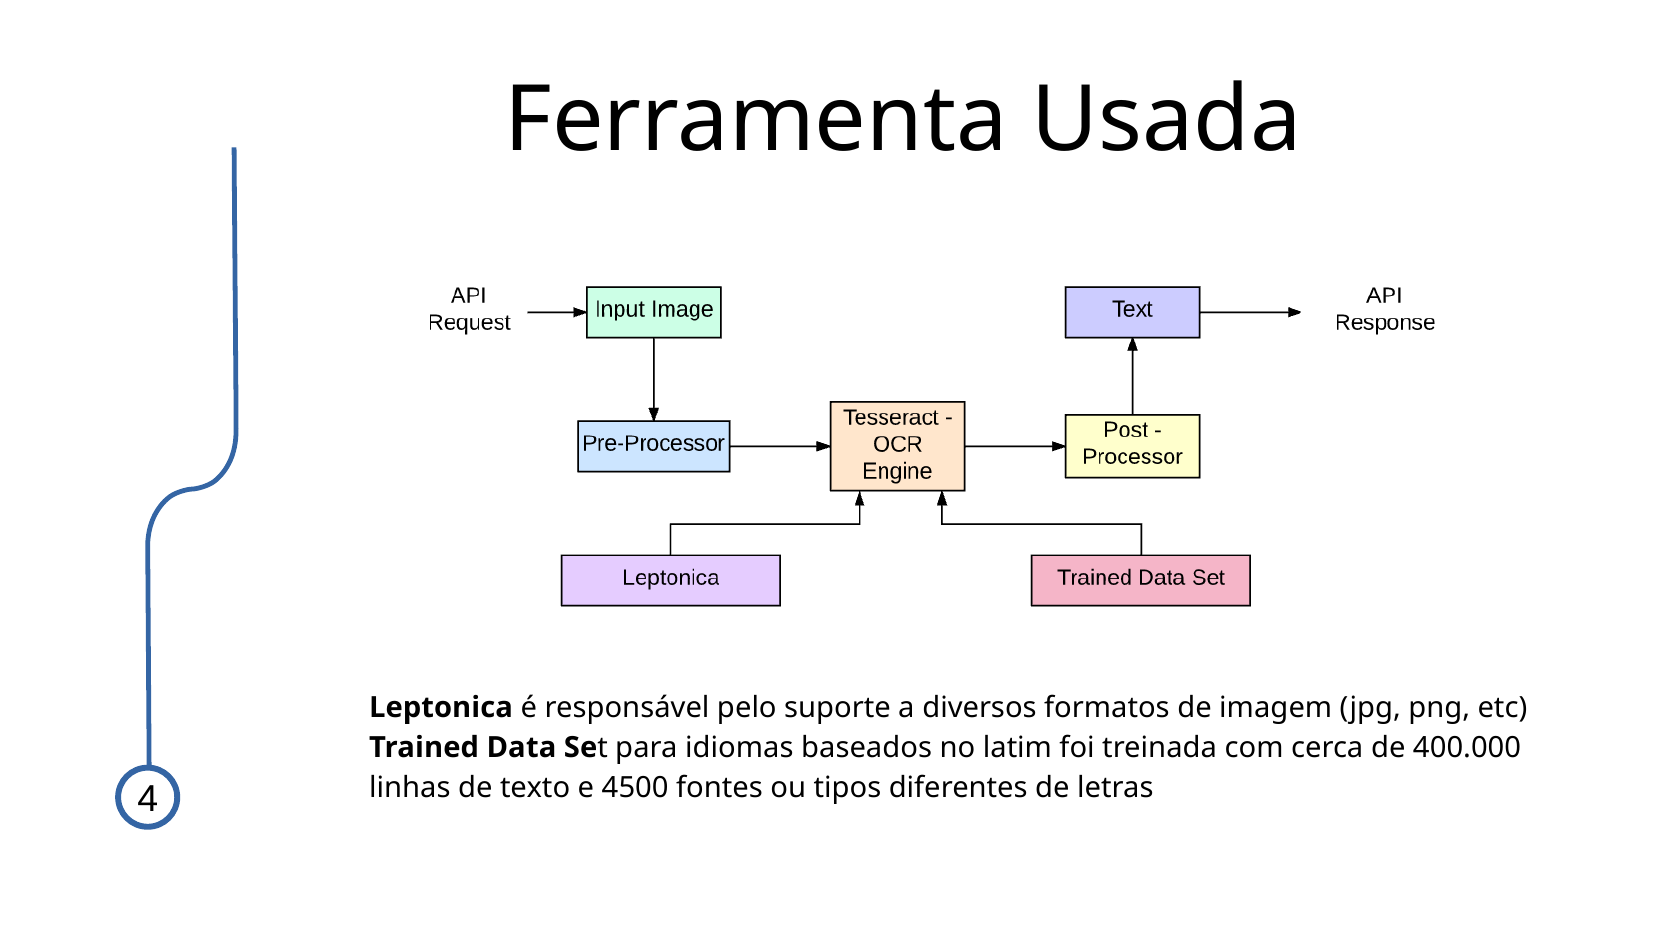

# Ferramenta Usada
Leptonica é responsável pelo suporte a diversos formatos de imagem (jpg, png, etc)
Trained Data Set para idiomas baseados no latim foi treinada com cerca de 400.000 linhas de texto e 4500 fontes ou tipos diferentes de letras
4